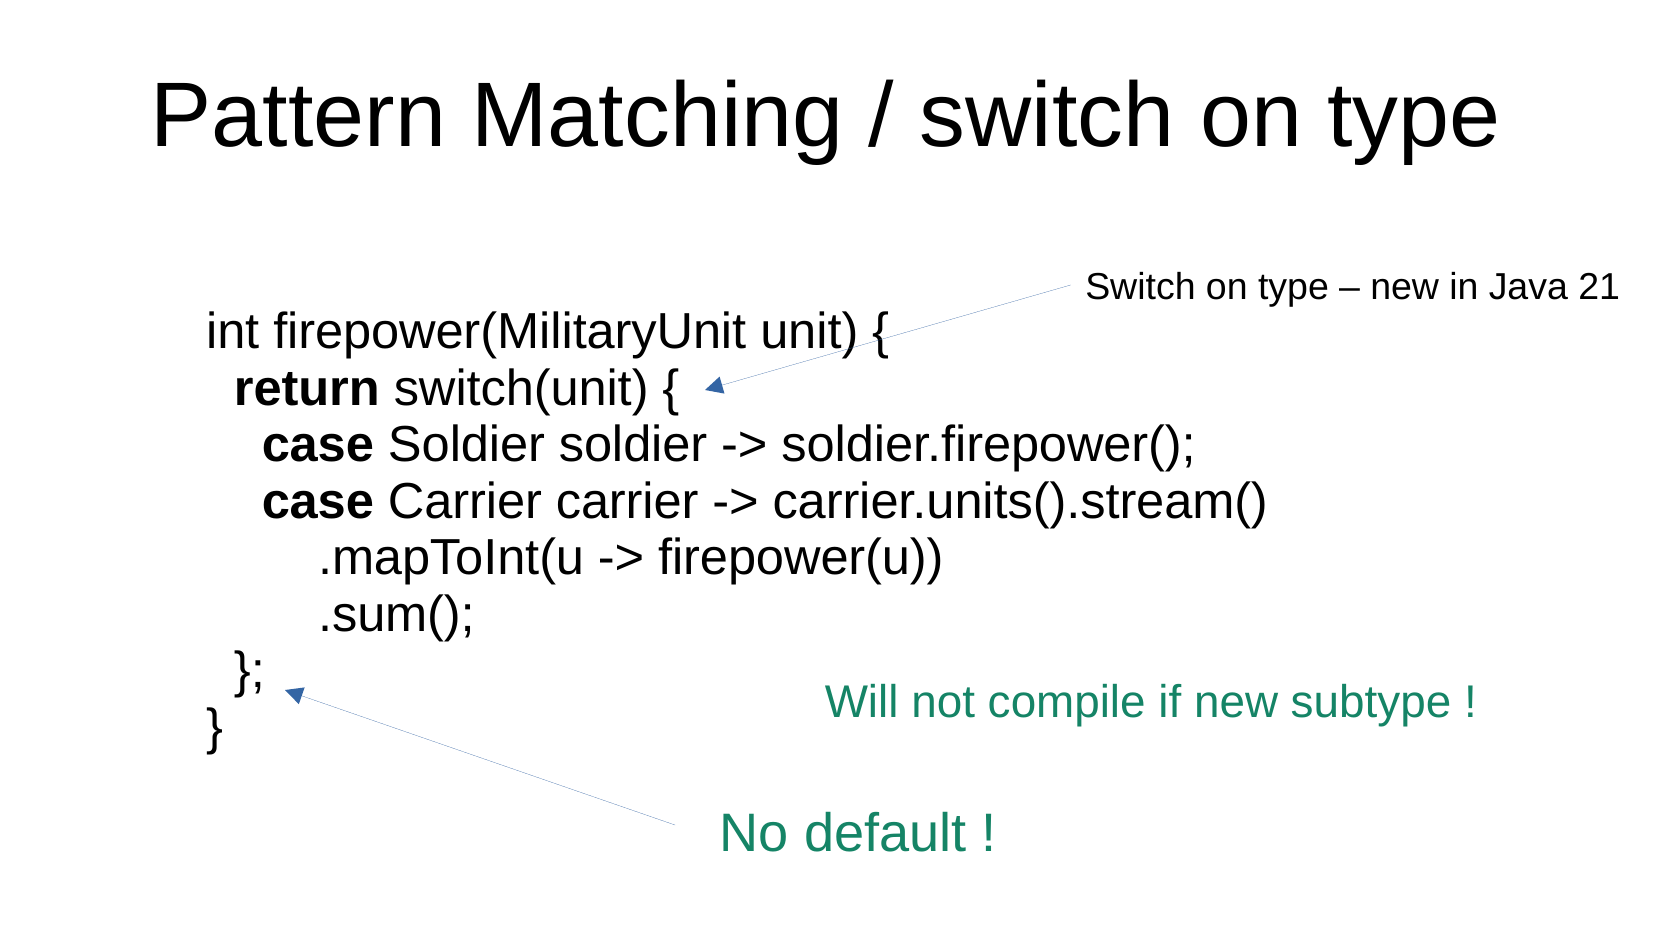

# Pattern Matching / switch on type
int firepower(MilitaryUnit unit) {
 return switch(unit) {
 case Soldier soldier -> soldier.firepower();
 case Carrier carrier -> carrier.units().stream()
 .mapToInt(u -> firepower(u))
 .sum();
 };
}
Switch on type – new in Java 21
Will not compile if new subtype !
No default !